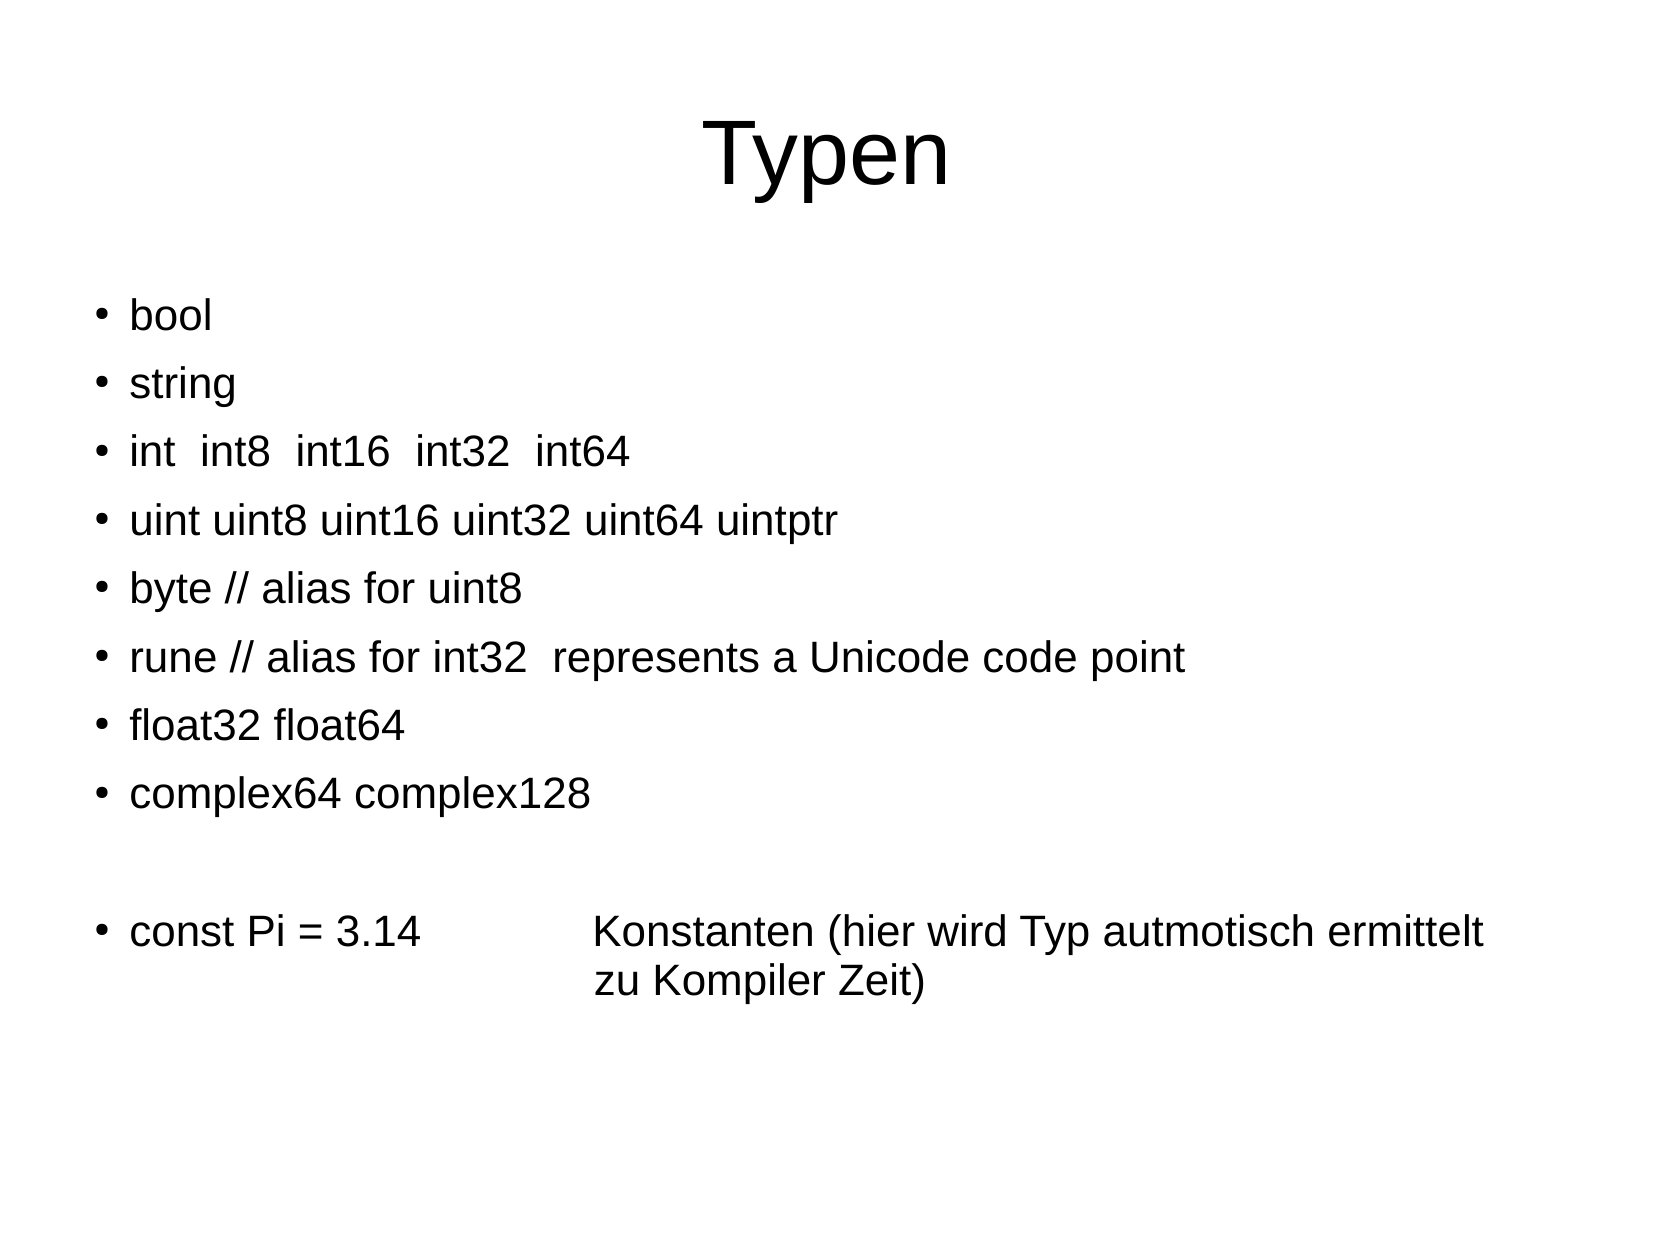

# Typen
bool
string
int int8 int16 int32 int64
uint uint8 uint16 uint32 uint64 uintptr
byte // alias for uint8
rune // alias for int32 represents a Unicode code point
float32 float64
complex64 complex128
const Pi = 3.14 Konstanten (hier wird Typ autmotisch ermittelt zu Kompiler Zeit)